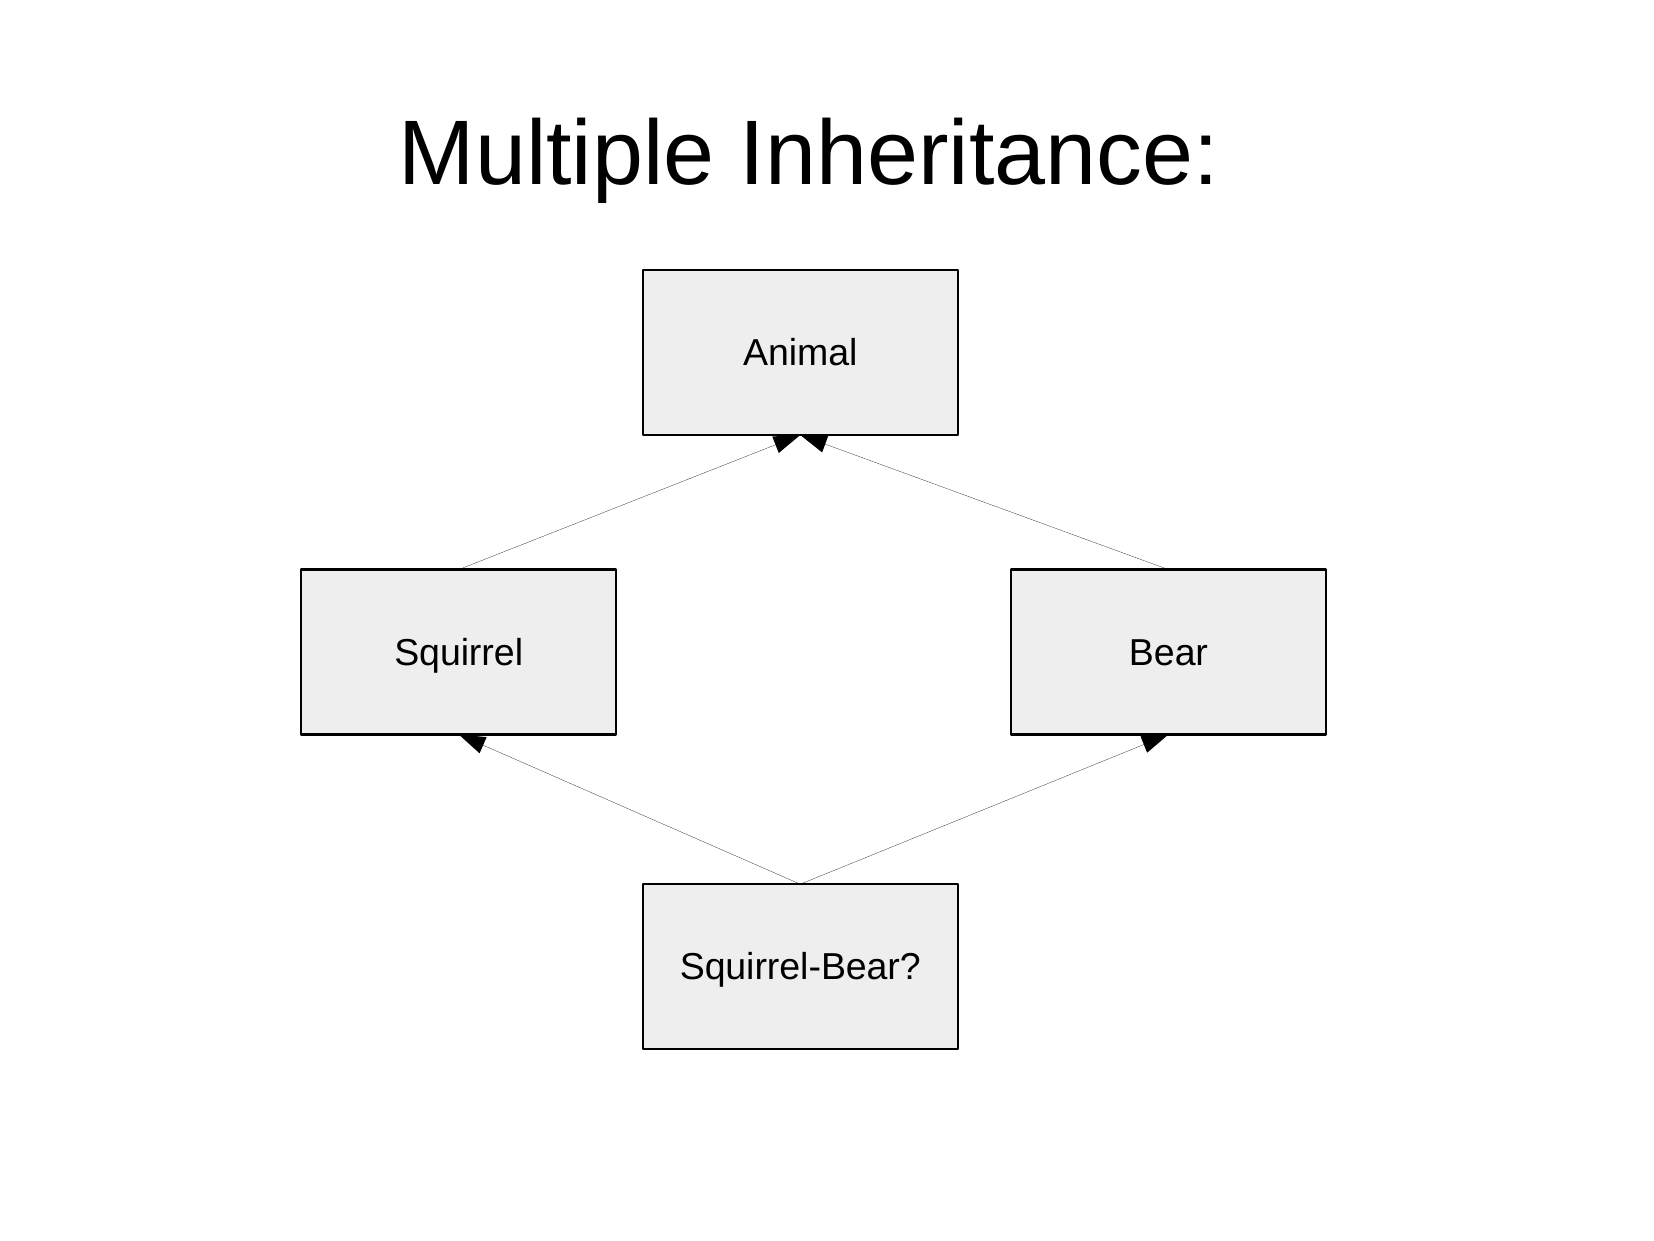

# Multiple Inheritance:
Animal
Squirrel
Bear
Squirrel-Bear?